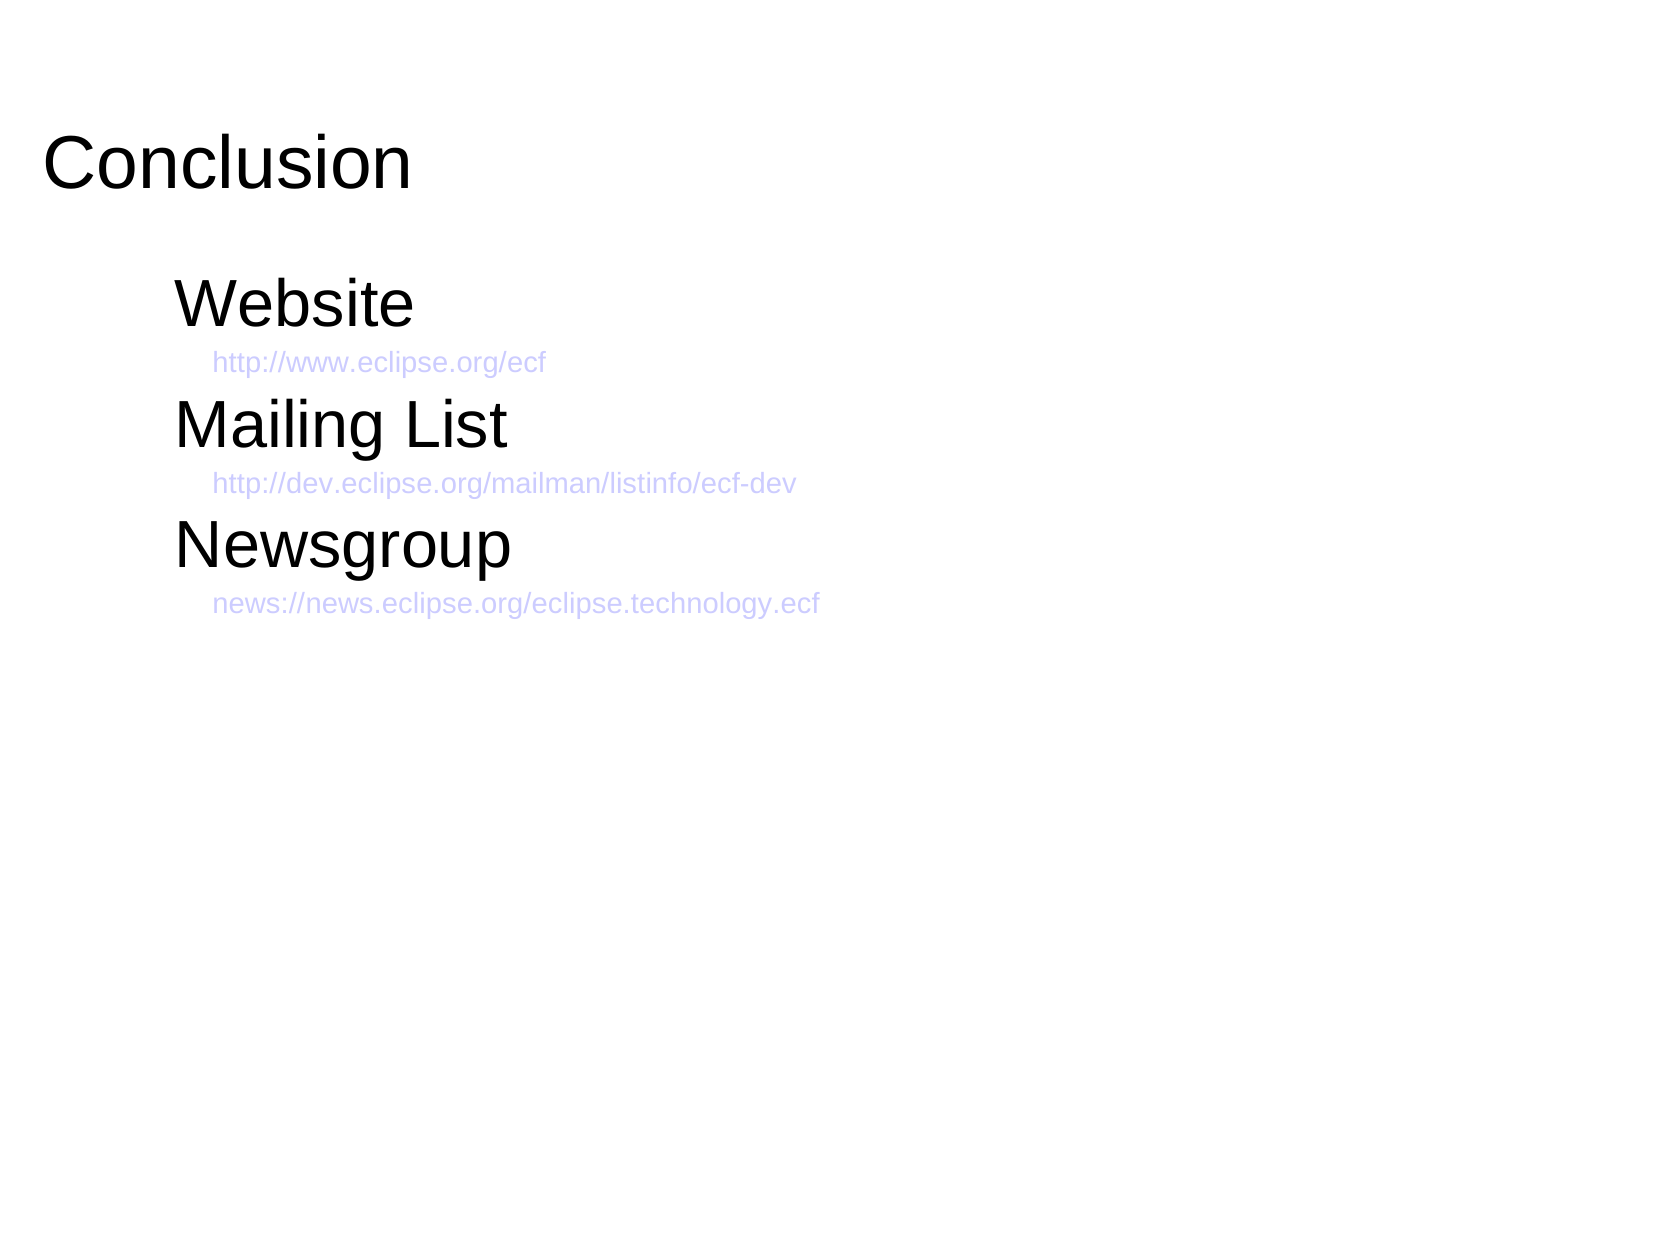

# Conclusion
Website
http://www.eclipse.org/ecf
Mailing List
http://dev.eclipse.org/mailman/listinfo/ecf-dev
Newsgroup
news://news.eclipse.org/eclipse.technology.ecf